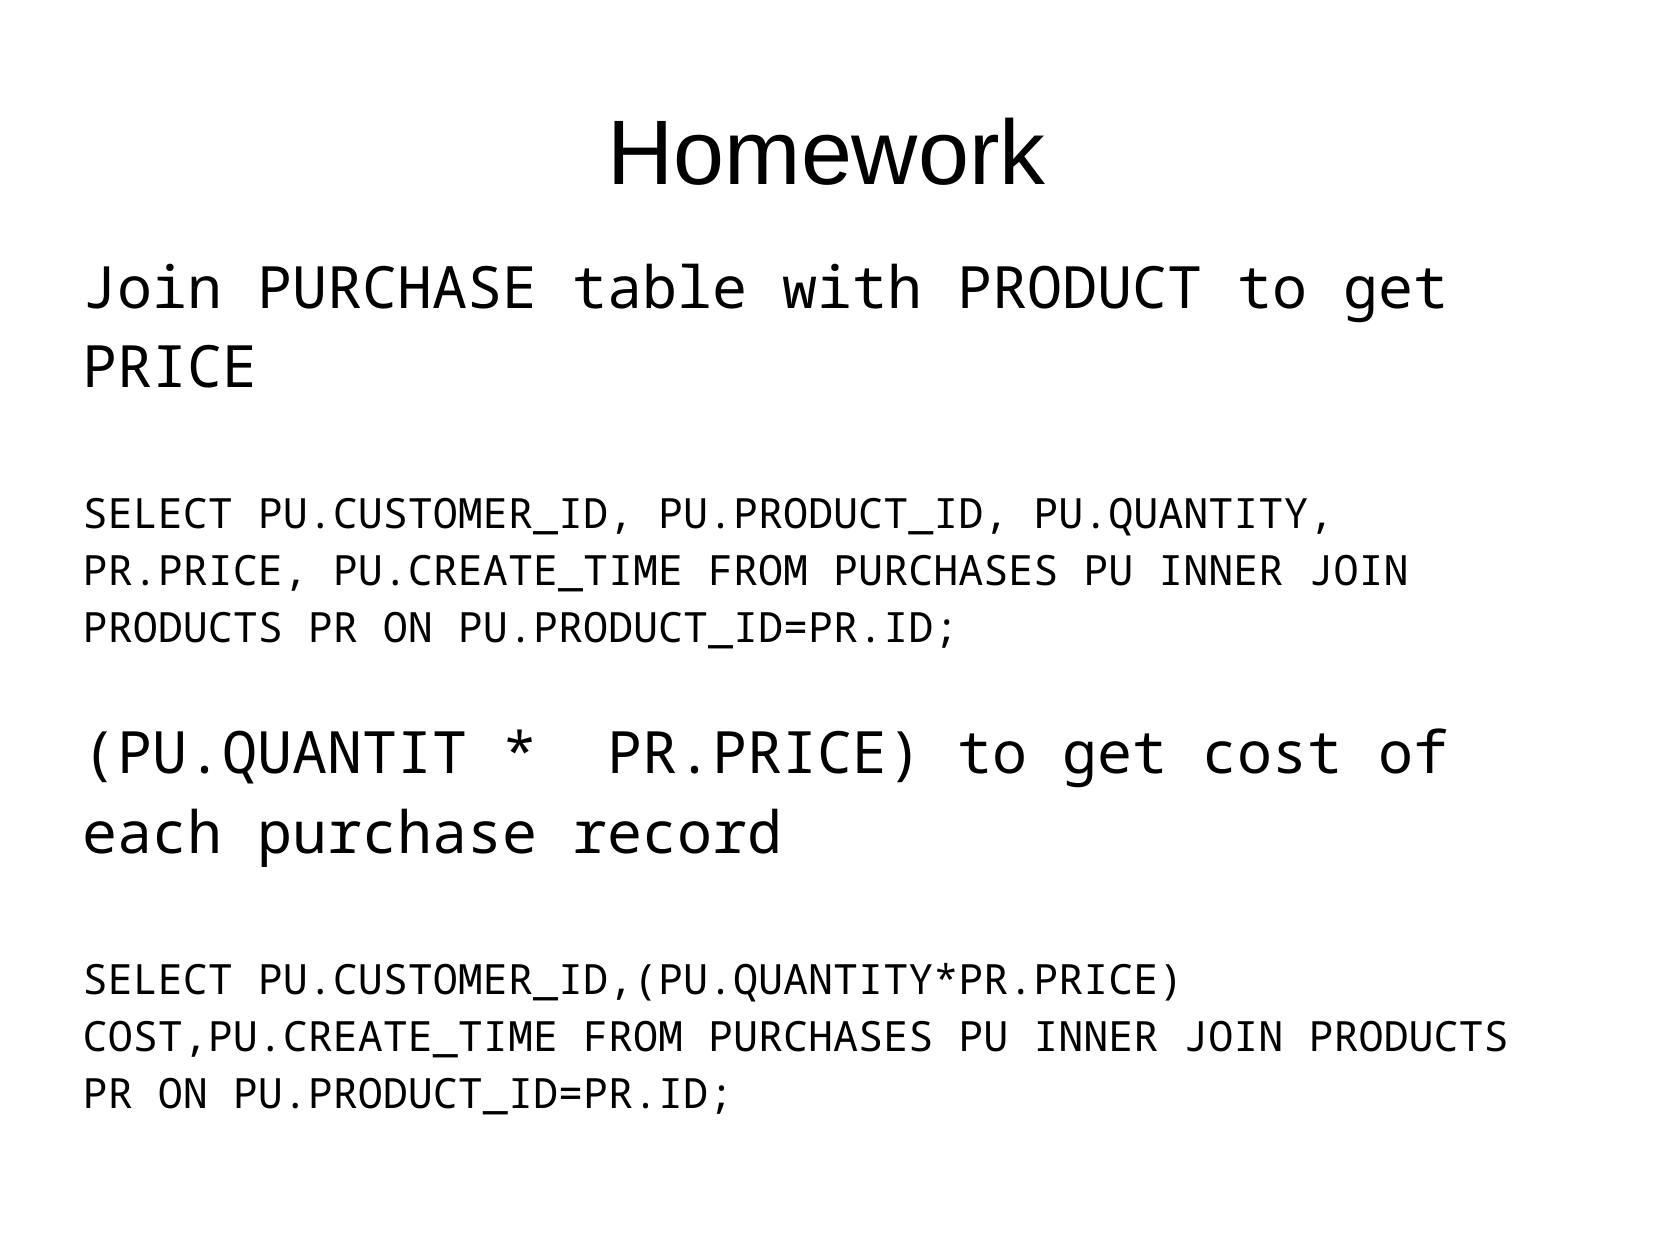

# Homework
Join PURCHASE table with PRODUCT to get PRICE
SELECT PU.CUSTOMER_ID, PU.PRODUCT_ID, PU.QUANTITY, PR.PRICE, PU.CREATE_TIME FROM PURCHASES PU INNER JOIN PRODUCTS PR ON PU.PRODUCT_ID=PR.ID;
(PU.QUANTIT * PR.PRICE) to get cost of each purchase record
SELECT PU.CUSTOMER_ID,(PU.QUANTITY*PR.PRICE) COST,PU.CREATE_TIME FROM PURCHASES PU INNER JOIN PRODUCTS PR ON PU.PRODUCT_ID=PR.ID;